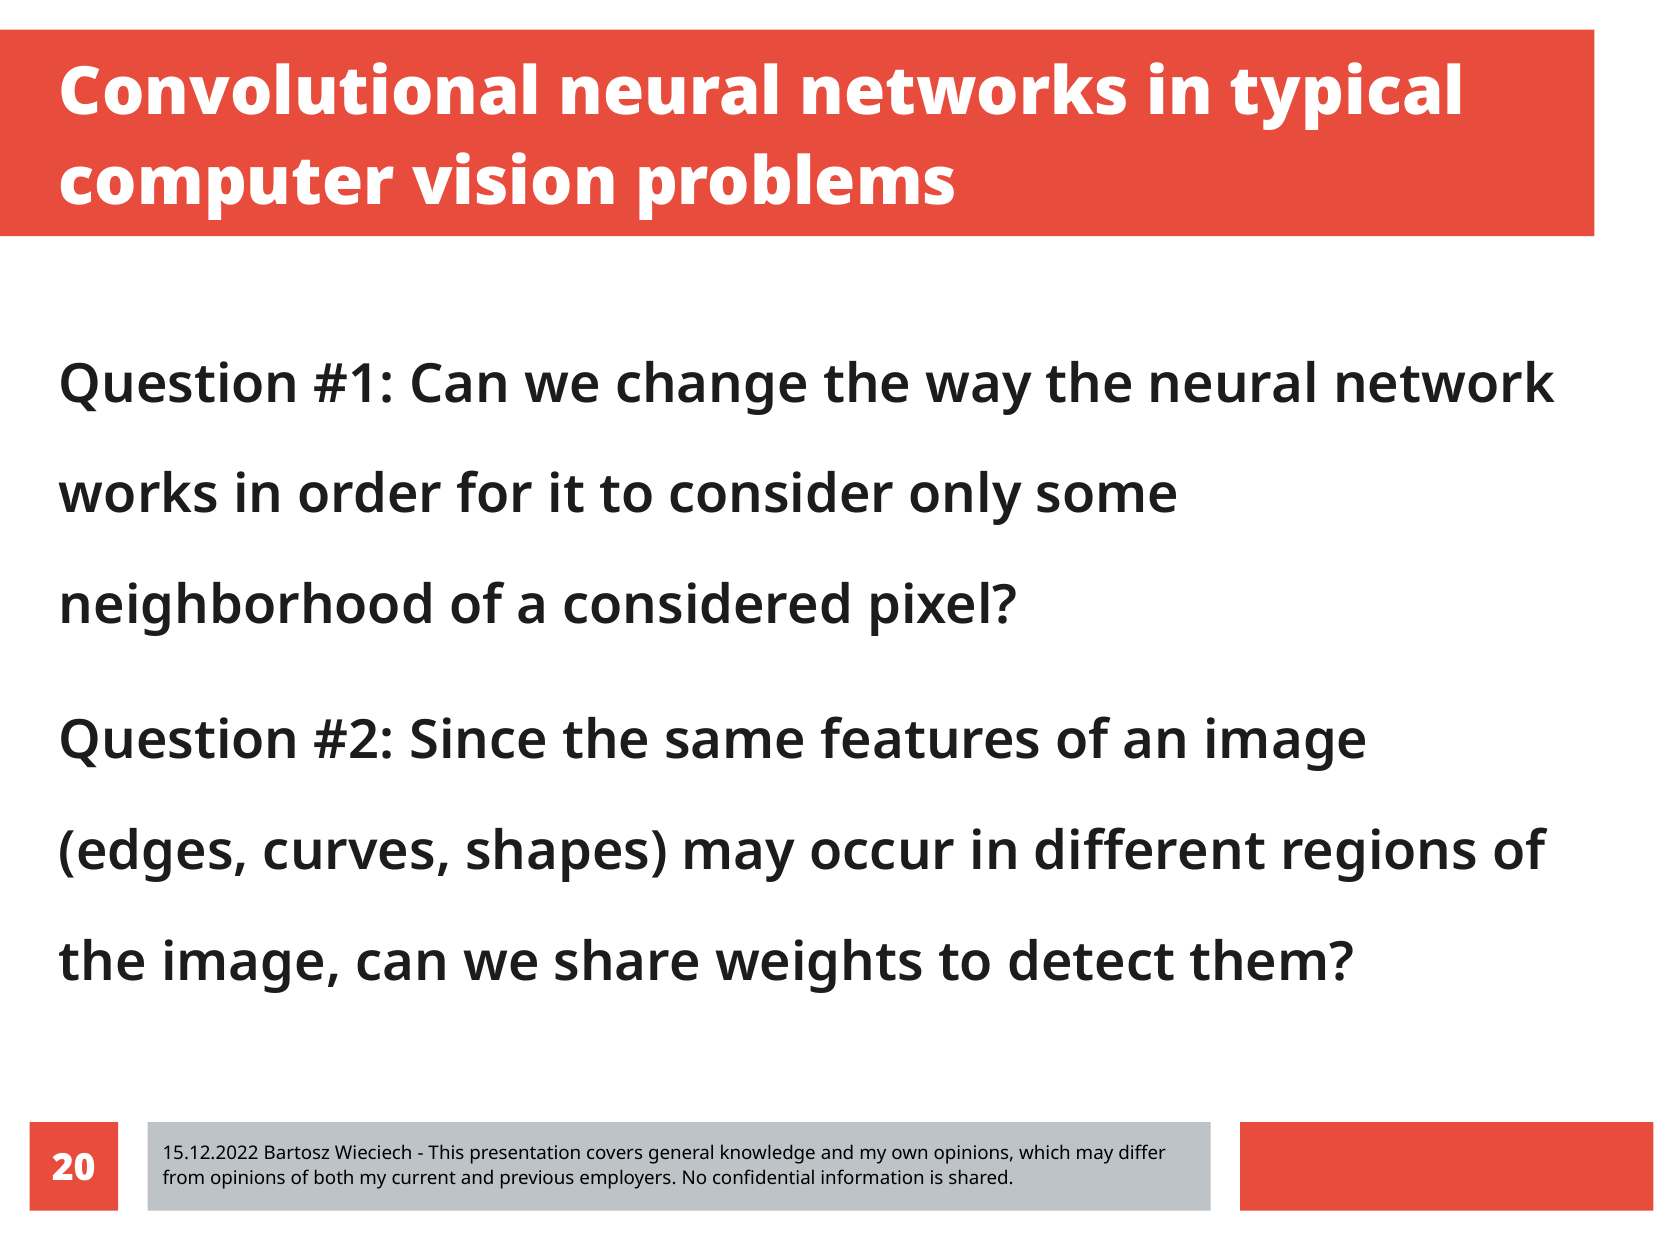

# Convolutional neural networks in typical computer vision problems
Question #1: Can we change the way the neural network works in order for it to consider only some neighborhood of a considered pixel?
Question #2: Since the same features of an image (edges, curves, shapes) may occur in different regions of the image, can we share weights to detect them?
20